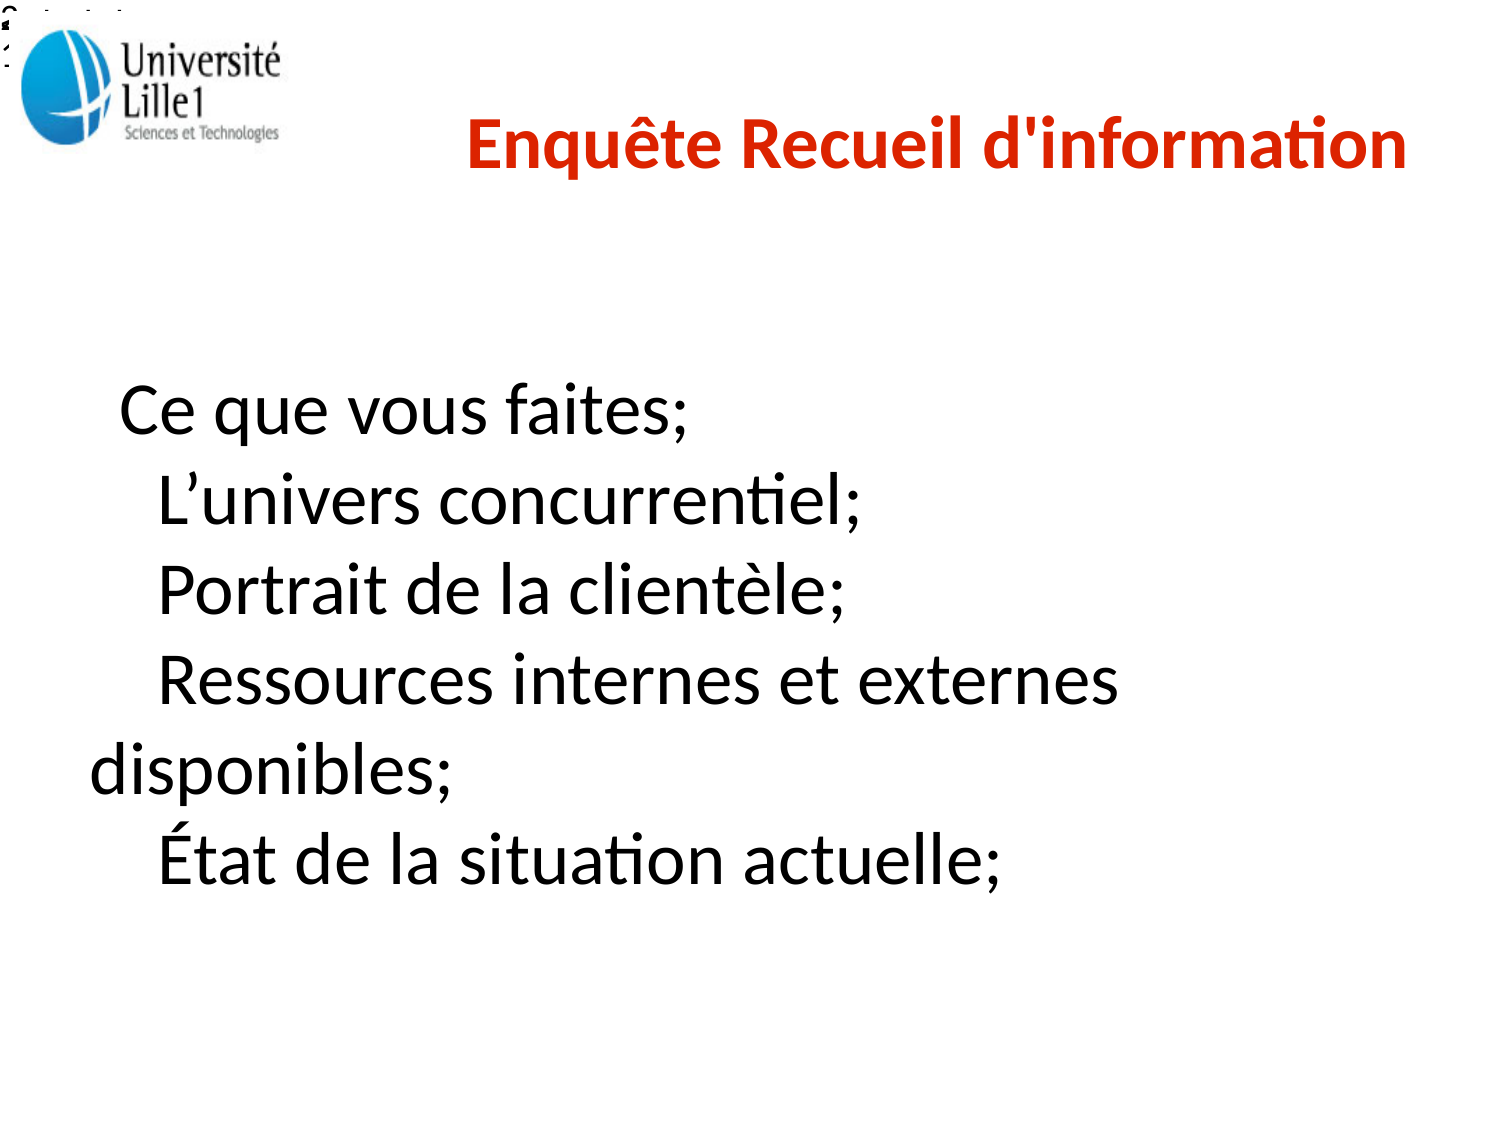

<pied de page>
Enquête Recueil d'information
 Ce que vous faites;
 L’univers concurrentiel;
 Portrait de la clientèle;
 Ressources internes et externes disponibles;
 État de la situation actuelle;